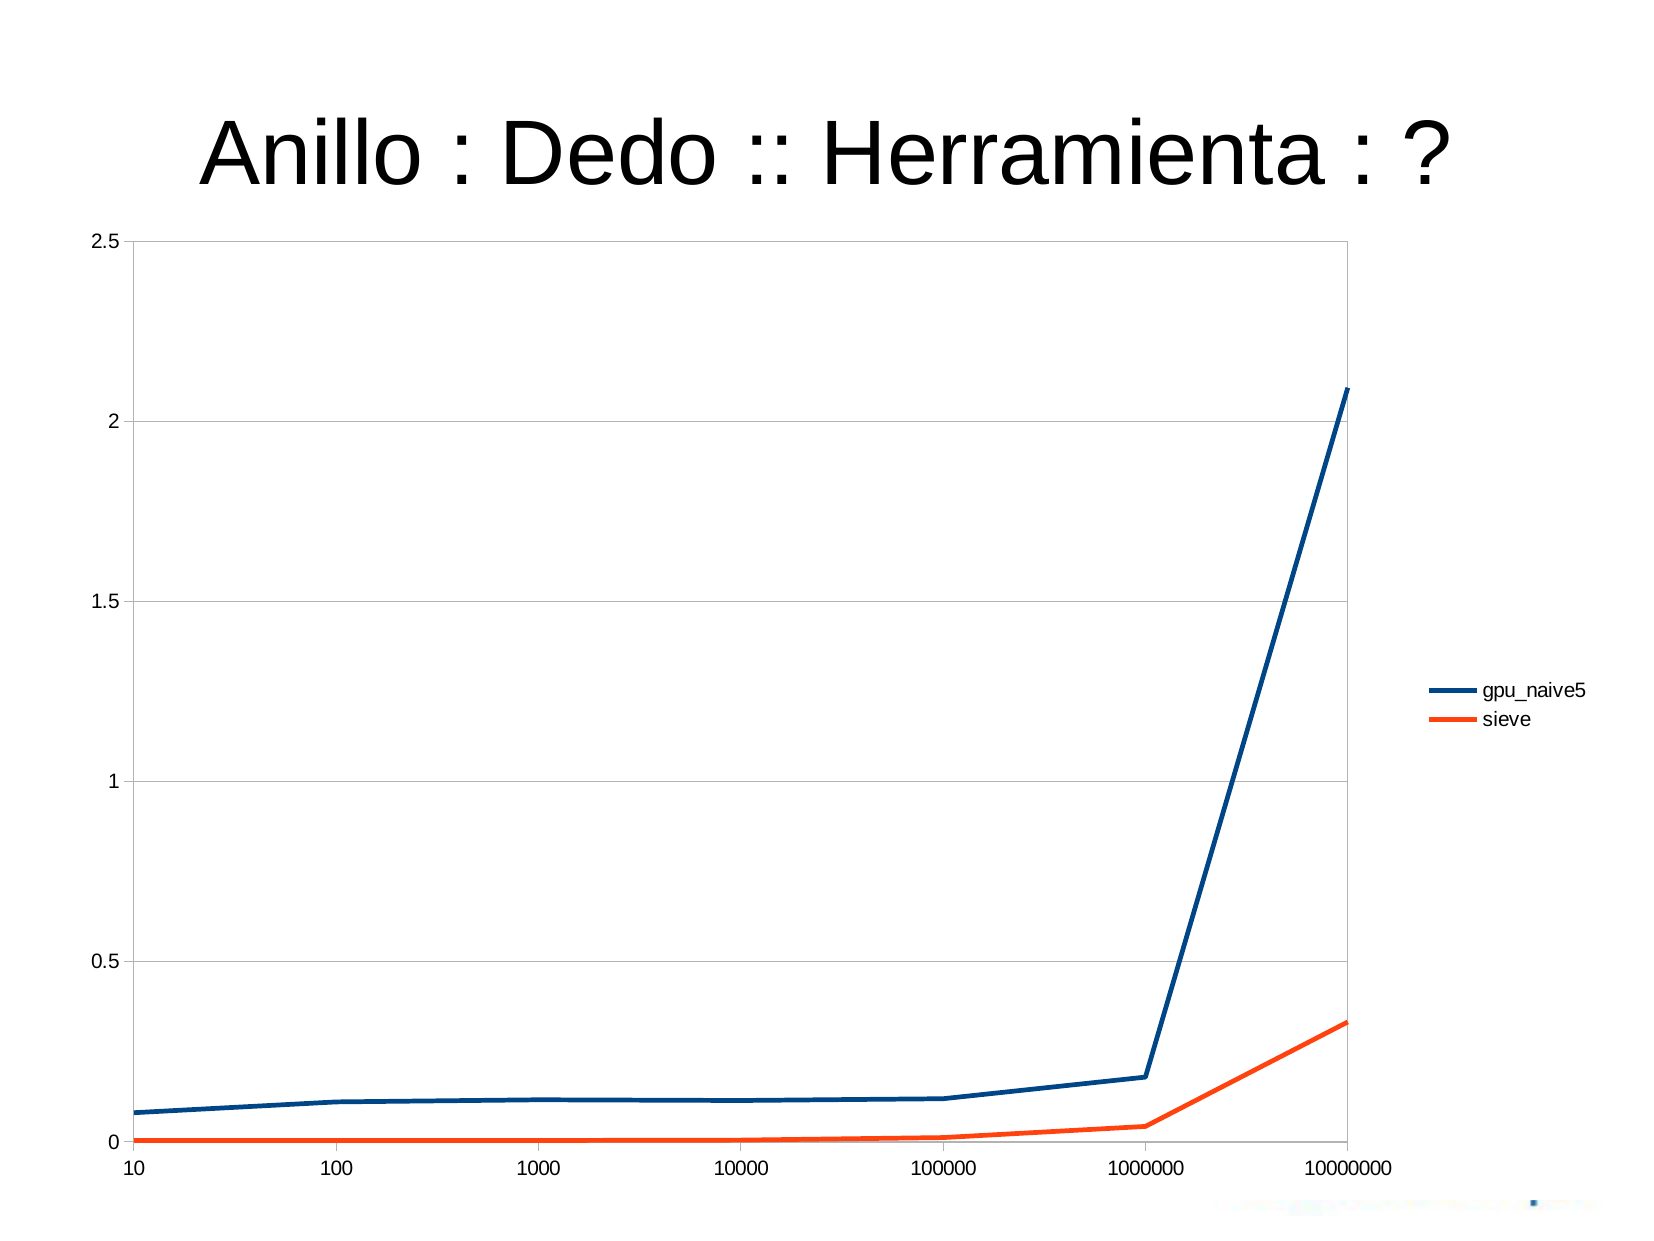

# Anillo : Dedo :: Herramienta : ?
### Chart
| Category | gpu_naive5 | sieve |
|---|---|---|
| 10 | 0.081 | 0.004 |
| 100 | 0.111 | 0.004 |
| 1000 | 0.117 | 0.004 |
| 10000 | 0.115 | 0.005 |
| 100000 | 0.12 | 0.012 |
| 1000000 | 0.18 | 0.043 |
| 10000000 | 2.094 | 0.333 |